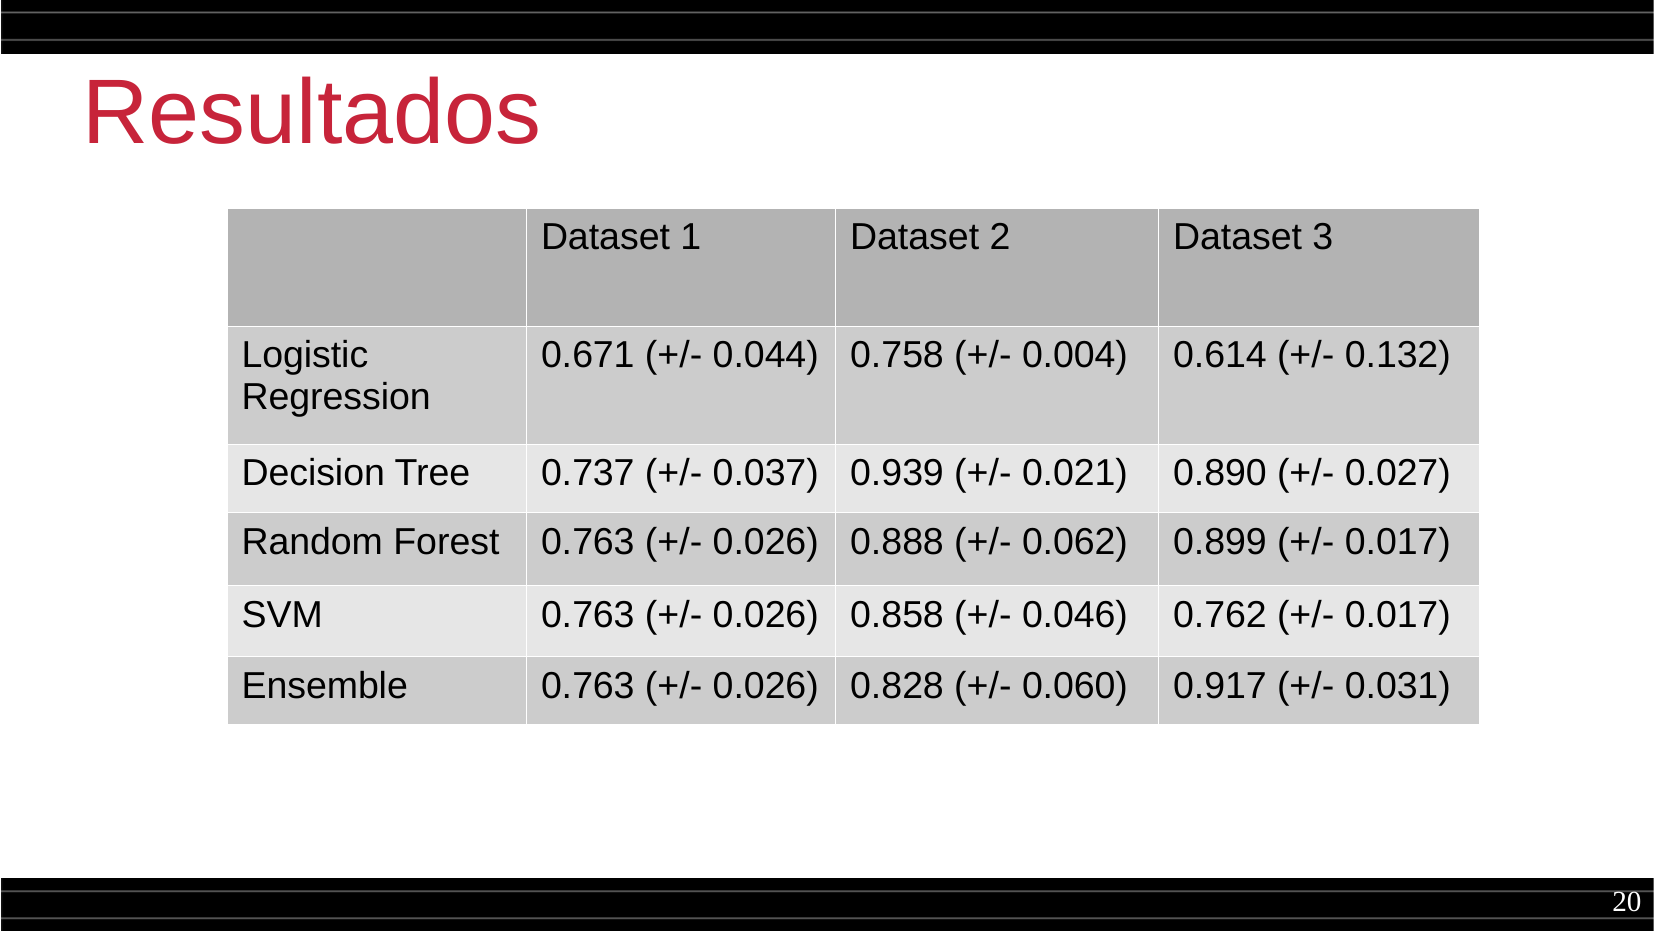

# Resultados
| | Dataset 1 | Dataset 2 | Dataset 3 |
| --- | --- | --- | --- |
| Logistic Regression | 0.671 (+/- 0.044) | 0.758 (+/- 0.004) | 0.614 (+/- 0.132) |
| Decision Tree | 0.737 (+/- 0.037) | 0.939 (+/- 0.021) | 0.890 (+/- 0.027) |
| Random Forest | 0.763 (+/- 0.026) | 0.888 (+/- 0.062) | 0.899 (+/- 0.017) |
| SVM | 0.763 (+/- 0.026) | 0.858 (+/- 0.046) | 0.762 (+/- 0.017) |
| Ensemble | 0.763 (+/- 0.026) | 0.828 (+/- 0.060) | 0.917 (+/- 0.031) |